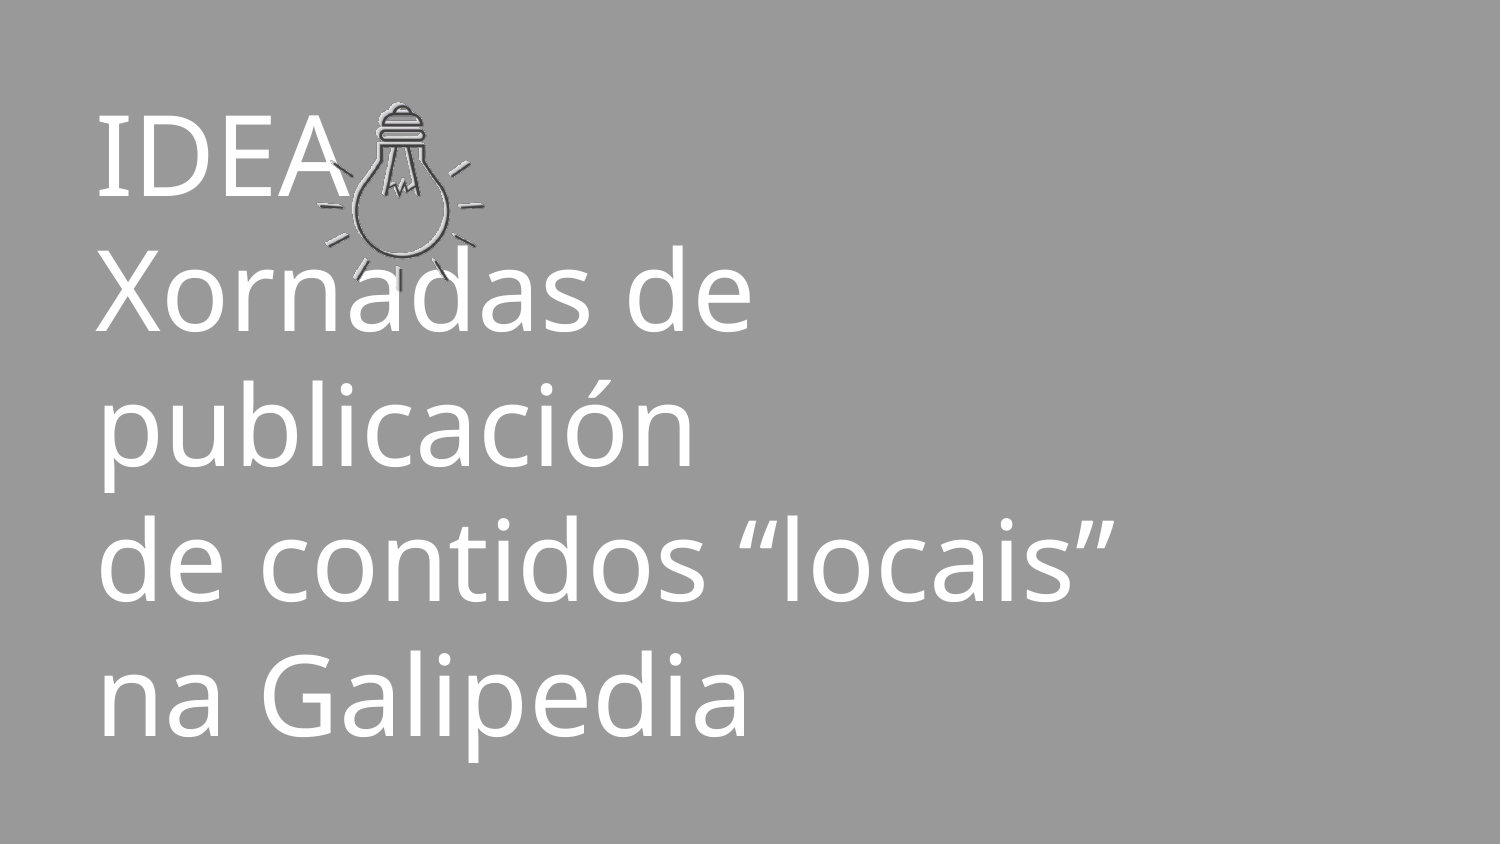

# IDEA Xornadas de publicación de contidos “locais” na Galipedia